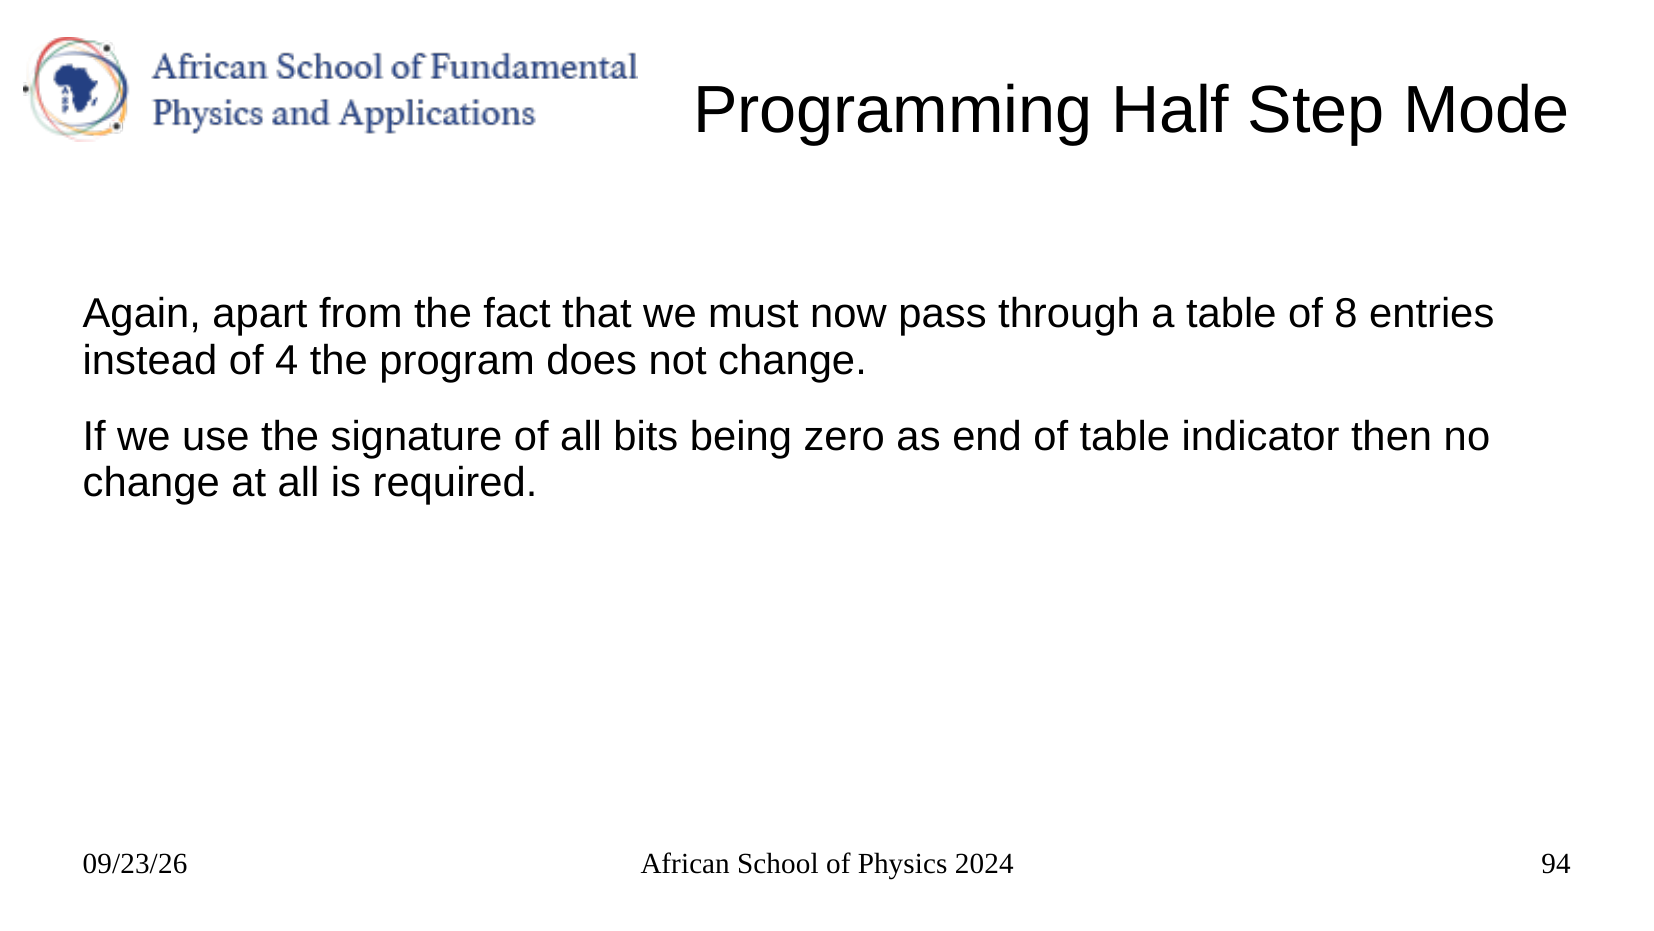

# Programming Half Step Mode
Again, apart from the fact that we must now pass through a table of 8 entries instead of 4 the program does not change.
If we use the signature of all bits being zero as end of table indicator then no change at all is required.
African School of Physics 2024
94